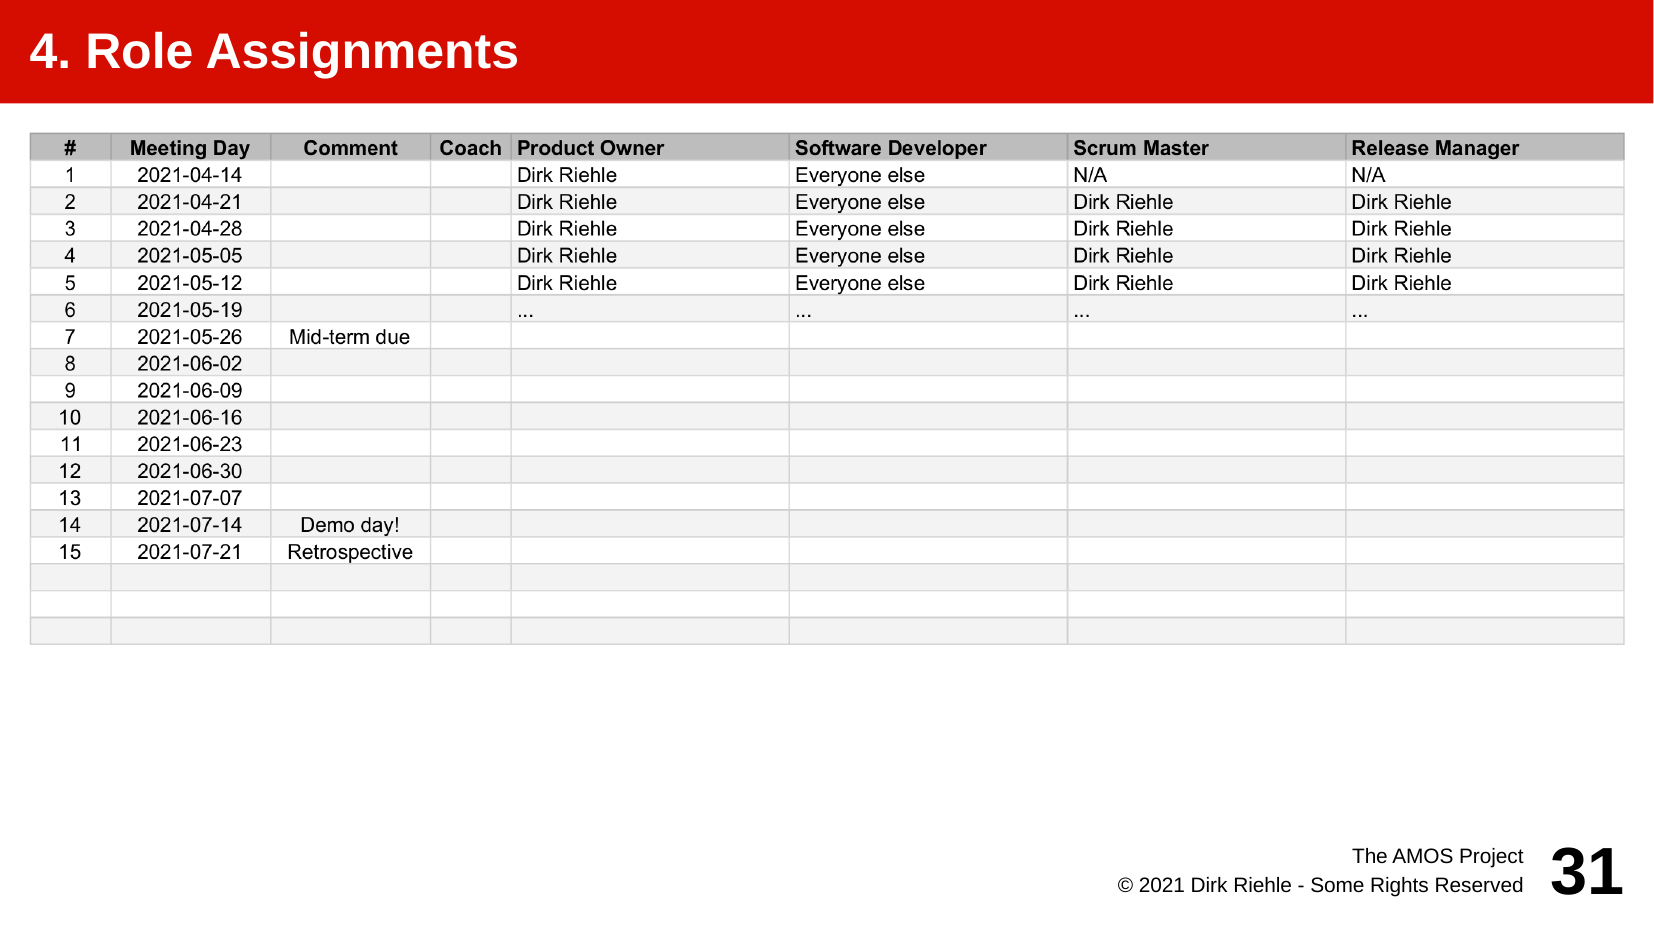

# 4. Role Assignments
The AMOS Project
31
© 2021 Dirk Riehle - Some Rights Reserved